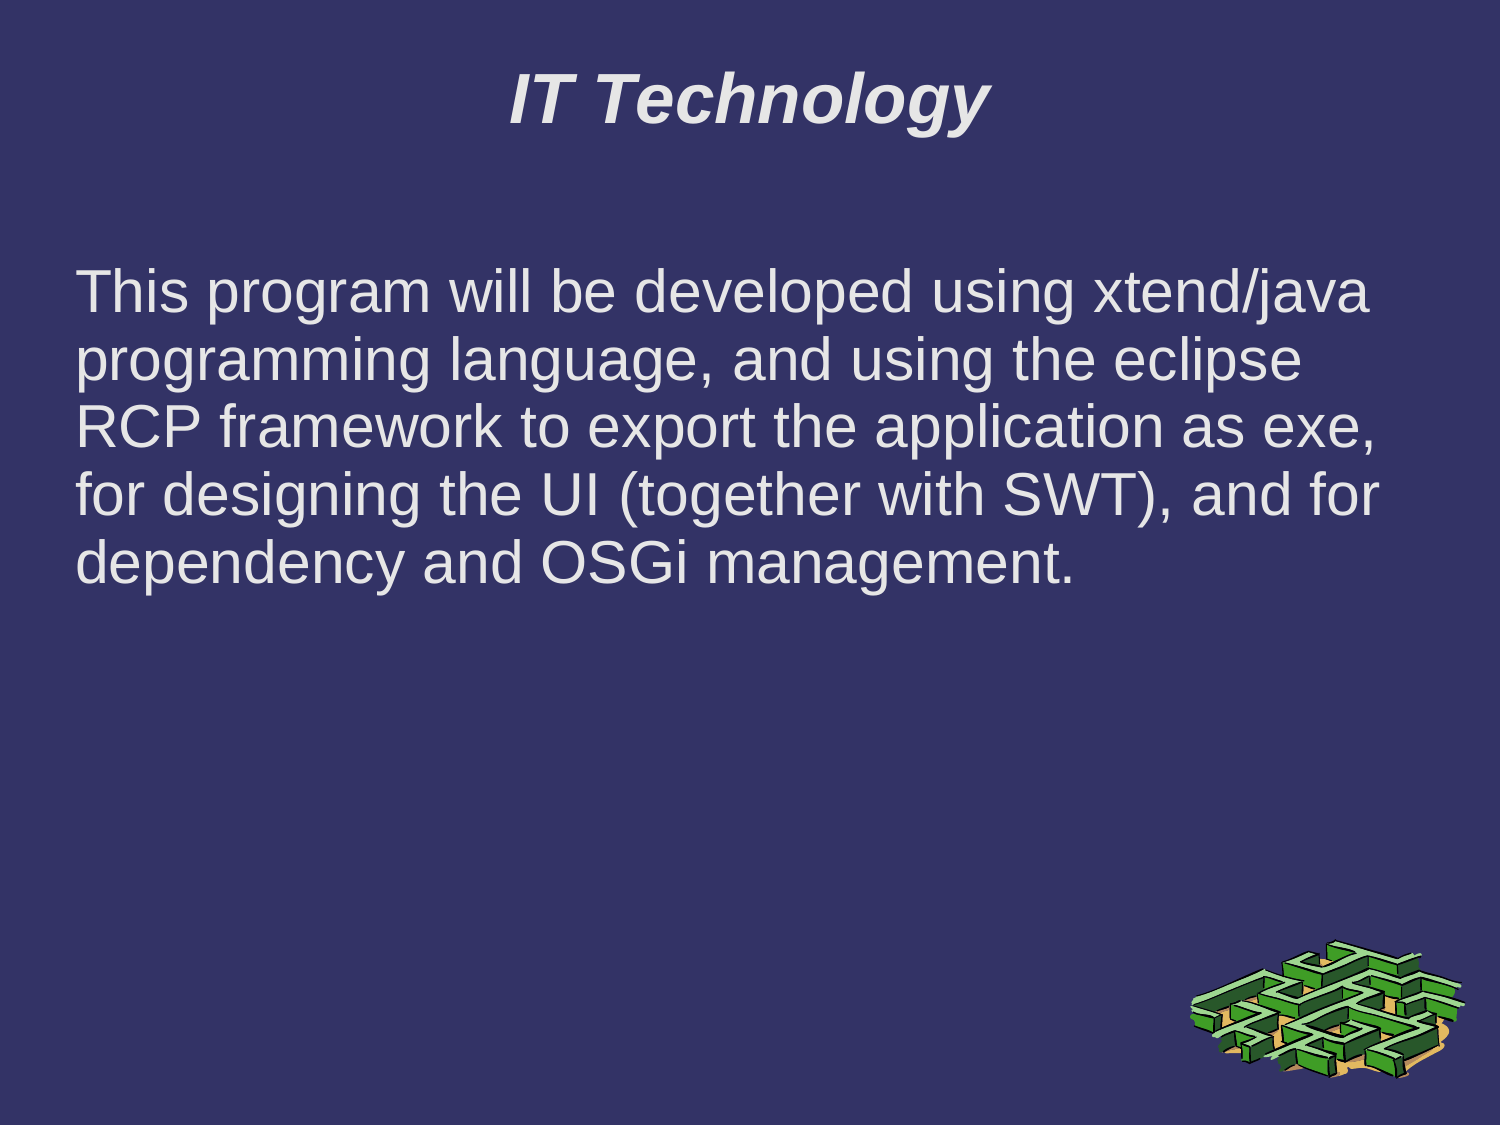

# IT Technology
This program will be developed using xtend/java programming language, and using the eclipse RCP framework to export the application as exe, for designing the UI (together with SWT), and for dependency and OSGi management.